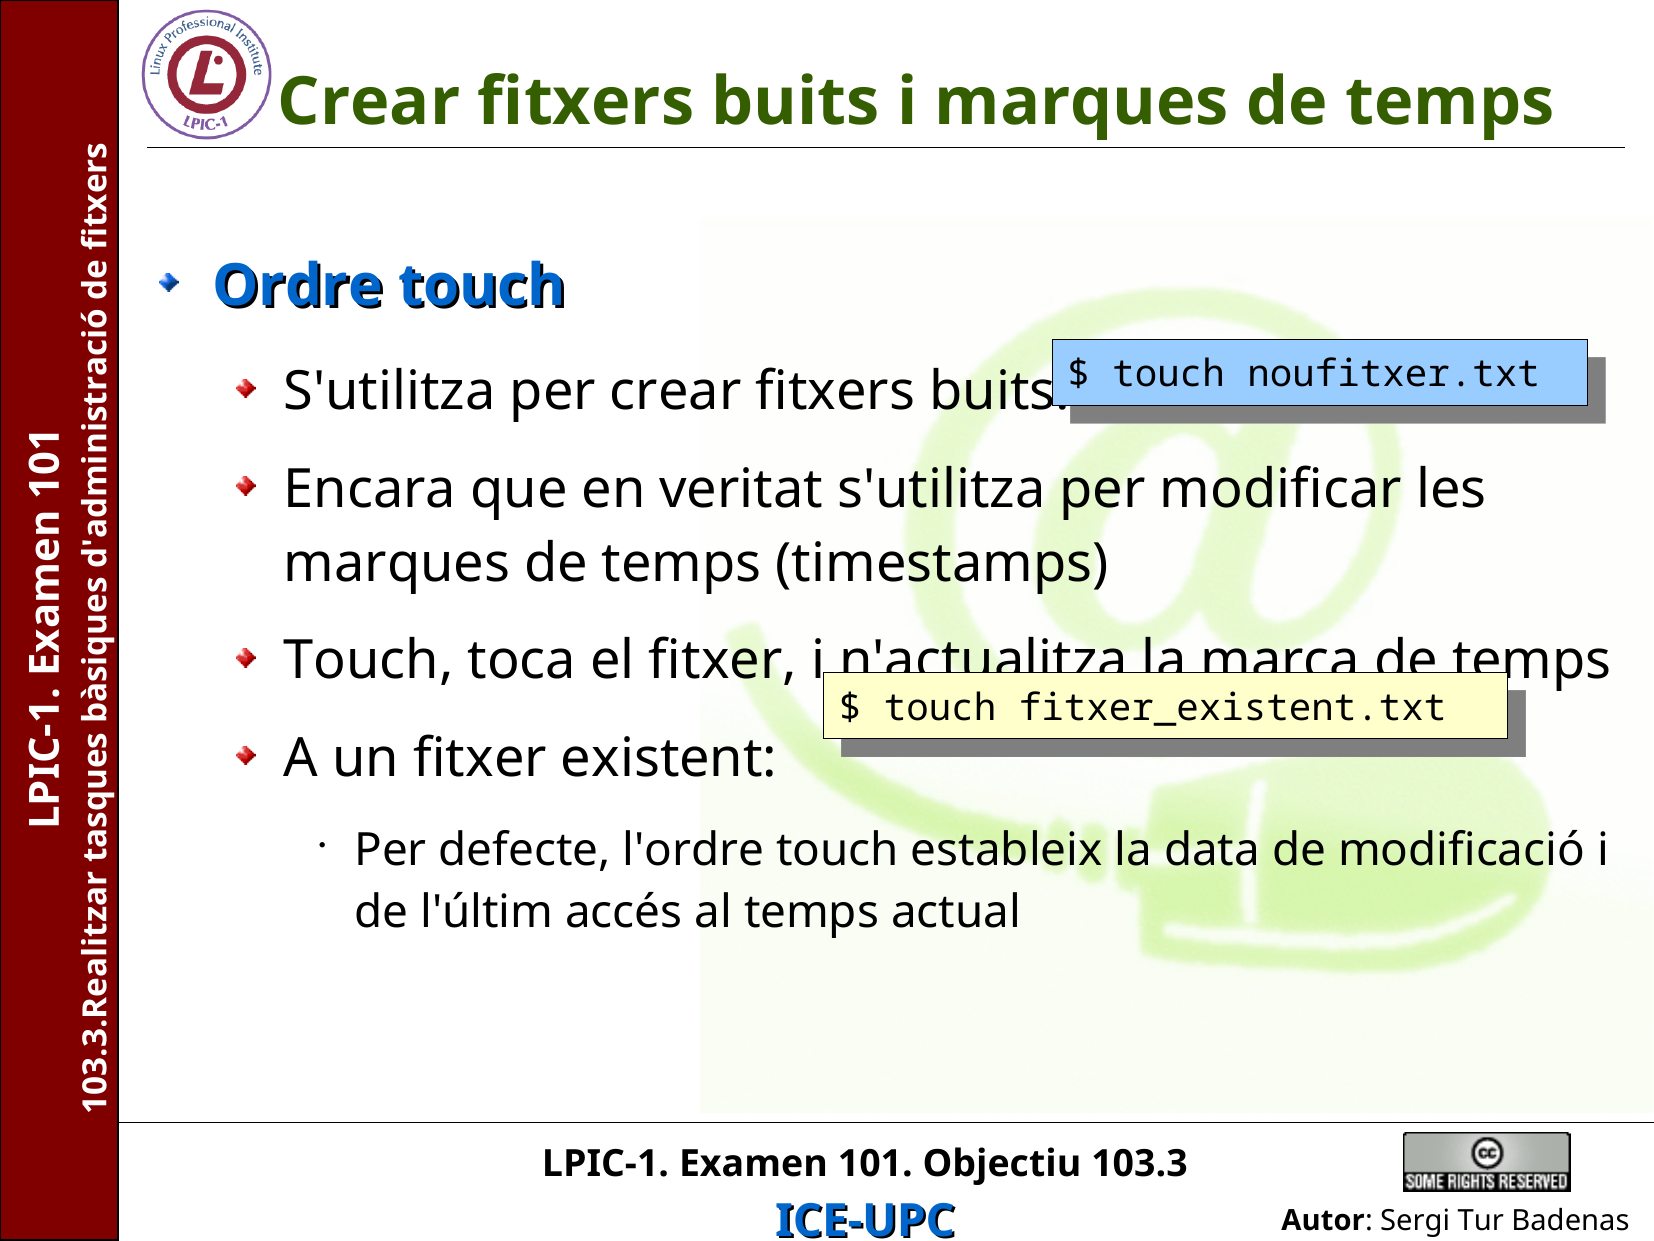

# Crear fitxers buits i marques de temps
Ordre touch
S'utilitza per crear fitxers buits:
Encara que en veritat s'utilitza per modificar les marques de temps (timestamps)
Touch, toca el fitxer, i n'actualitza la marca de temps
A un fitxer existent:
Per defecte, l'ordre touch estableix la data de modificació i de l'últim accés al temps actual
$ touch noufitxer.txt
$ touch fitxer_existent.txt